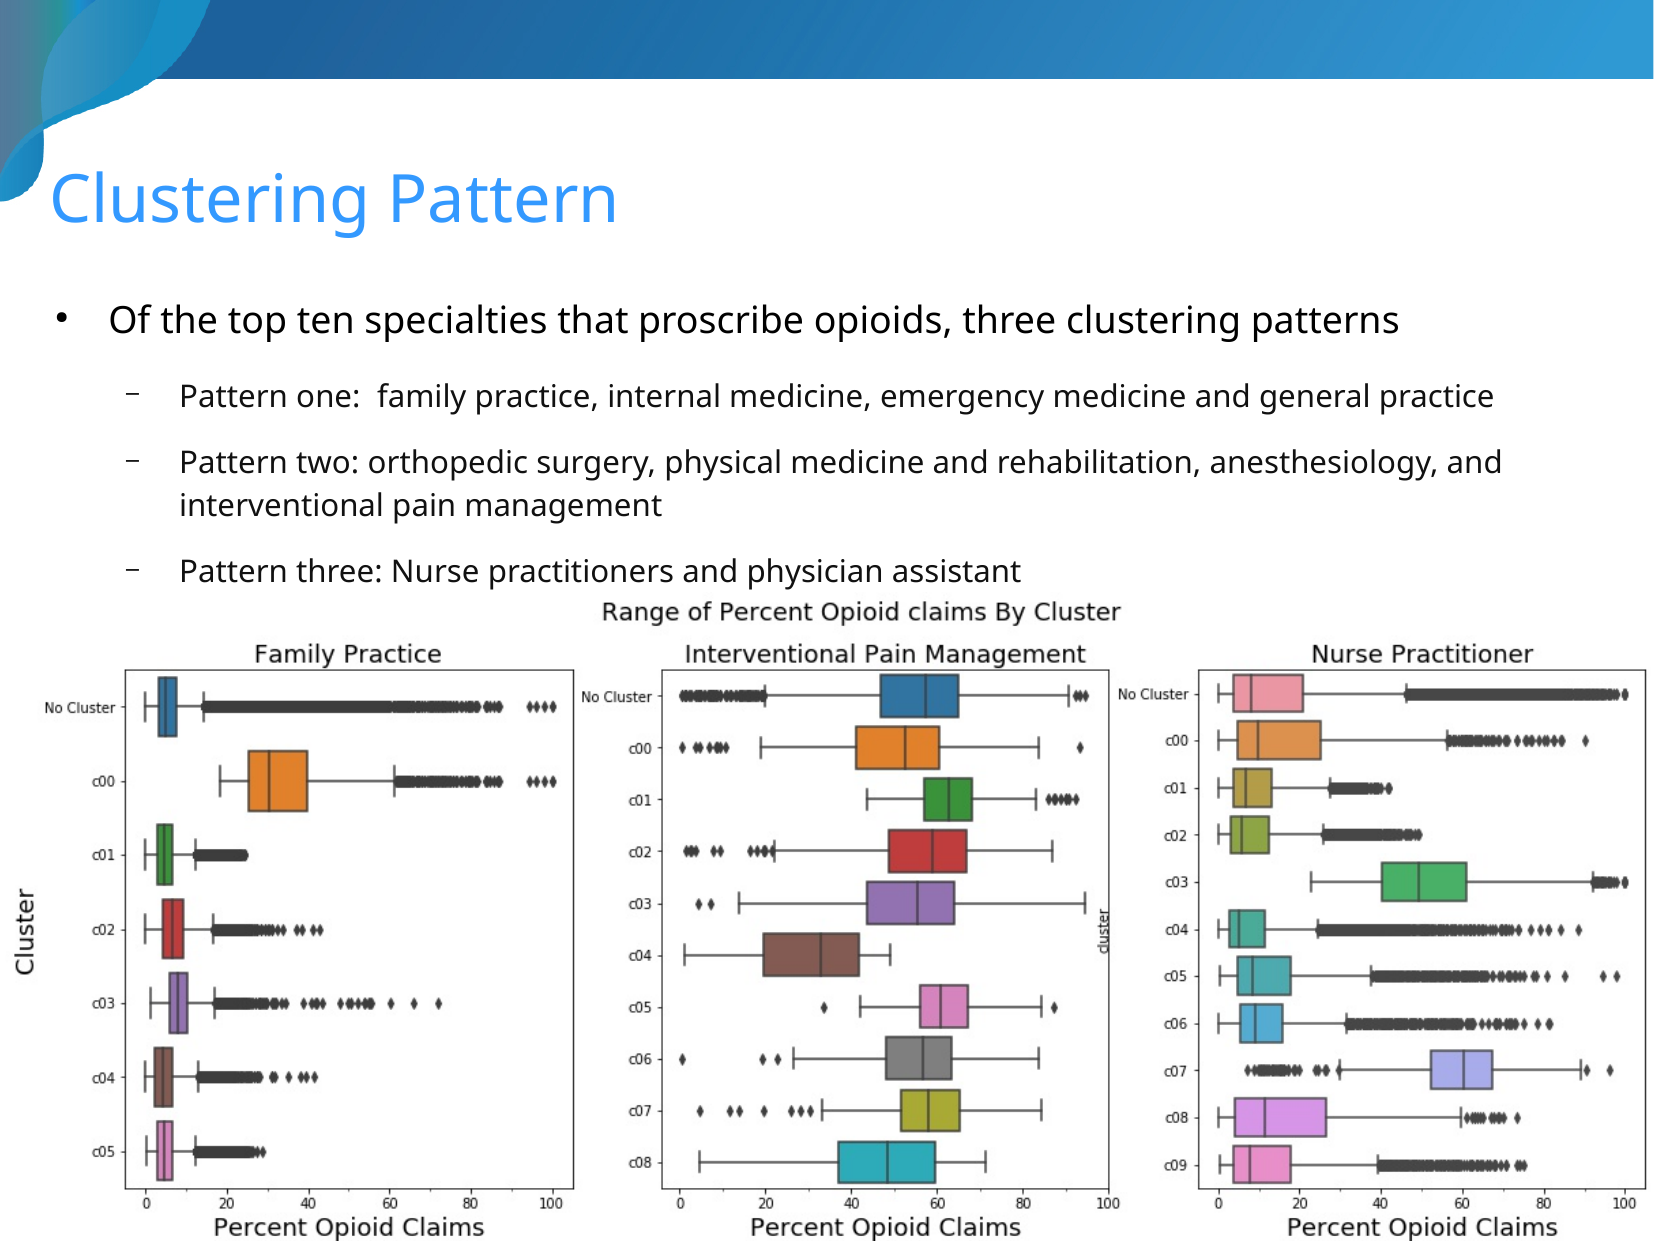

# Clustering Pattern
Of the top ten specialties that proscribe opioids, three clustering patterns
Pattern one: family practice, internal medicine, emergency medicine and general practice
Pattern two: orthopedic surgery, physical medicine and rehabilitation, anesthesiology, and interventional pain management
Pattern three: Nurse practitioners and physician assistant